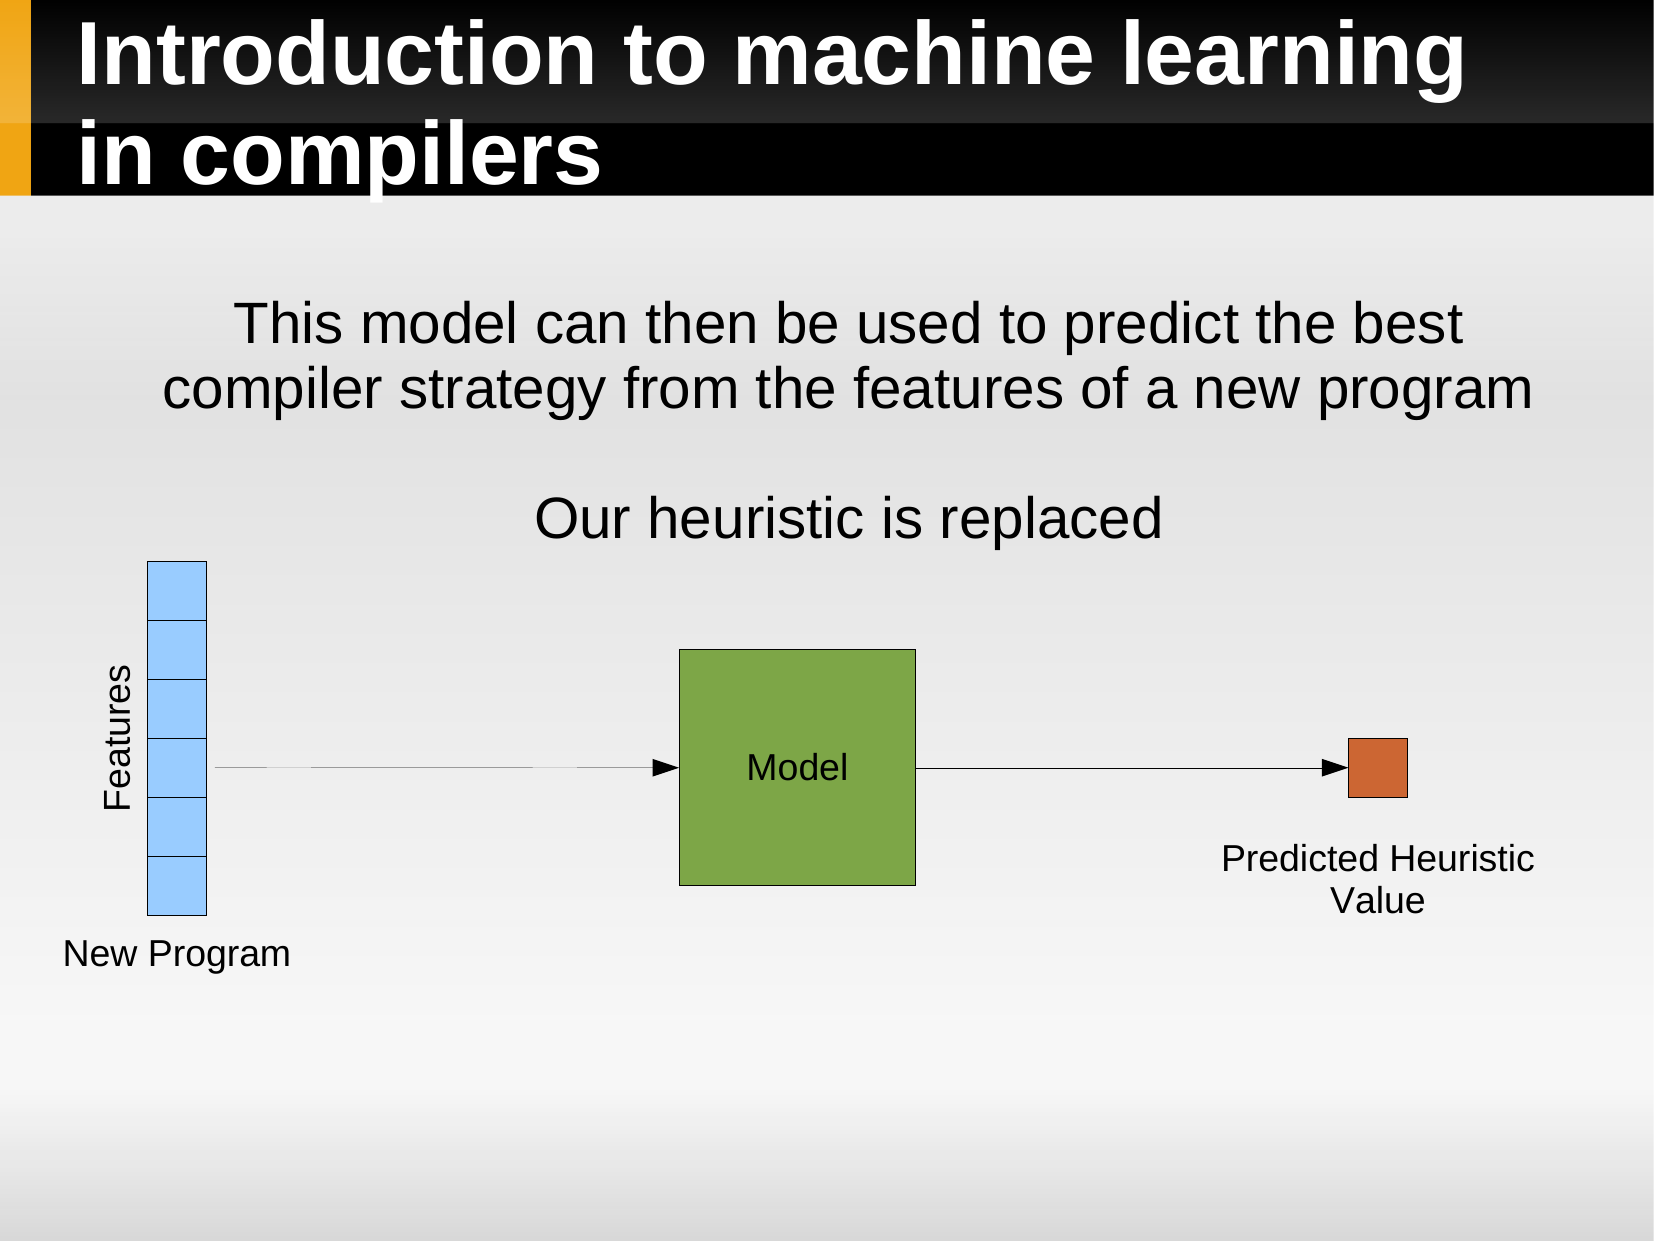

# Introduction to machine learning in compilers
This model can then be used to predict the best
compiler strategy from the features of a new program
Our heuristic is replaced
Model
Features
Predicted Heuristic Value
New Program